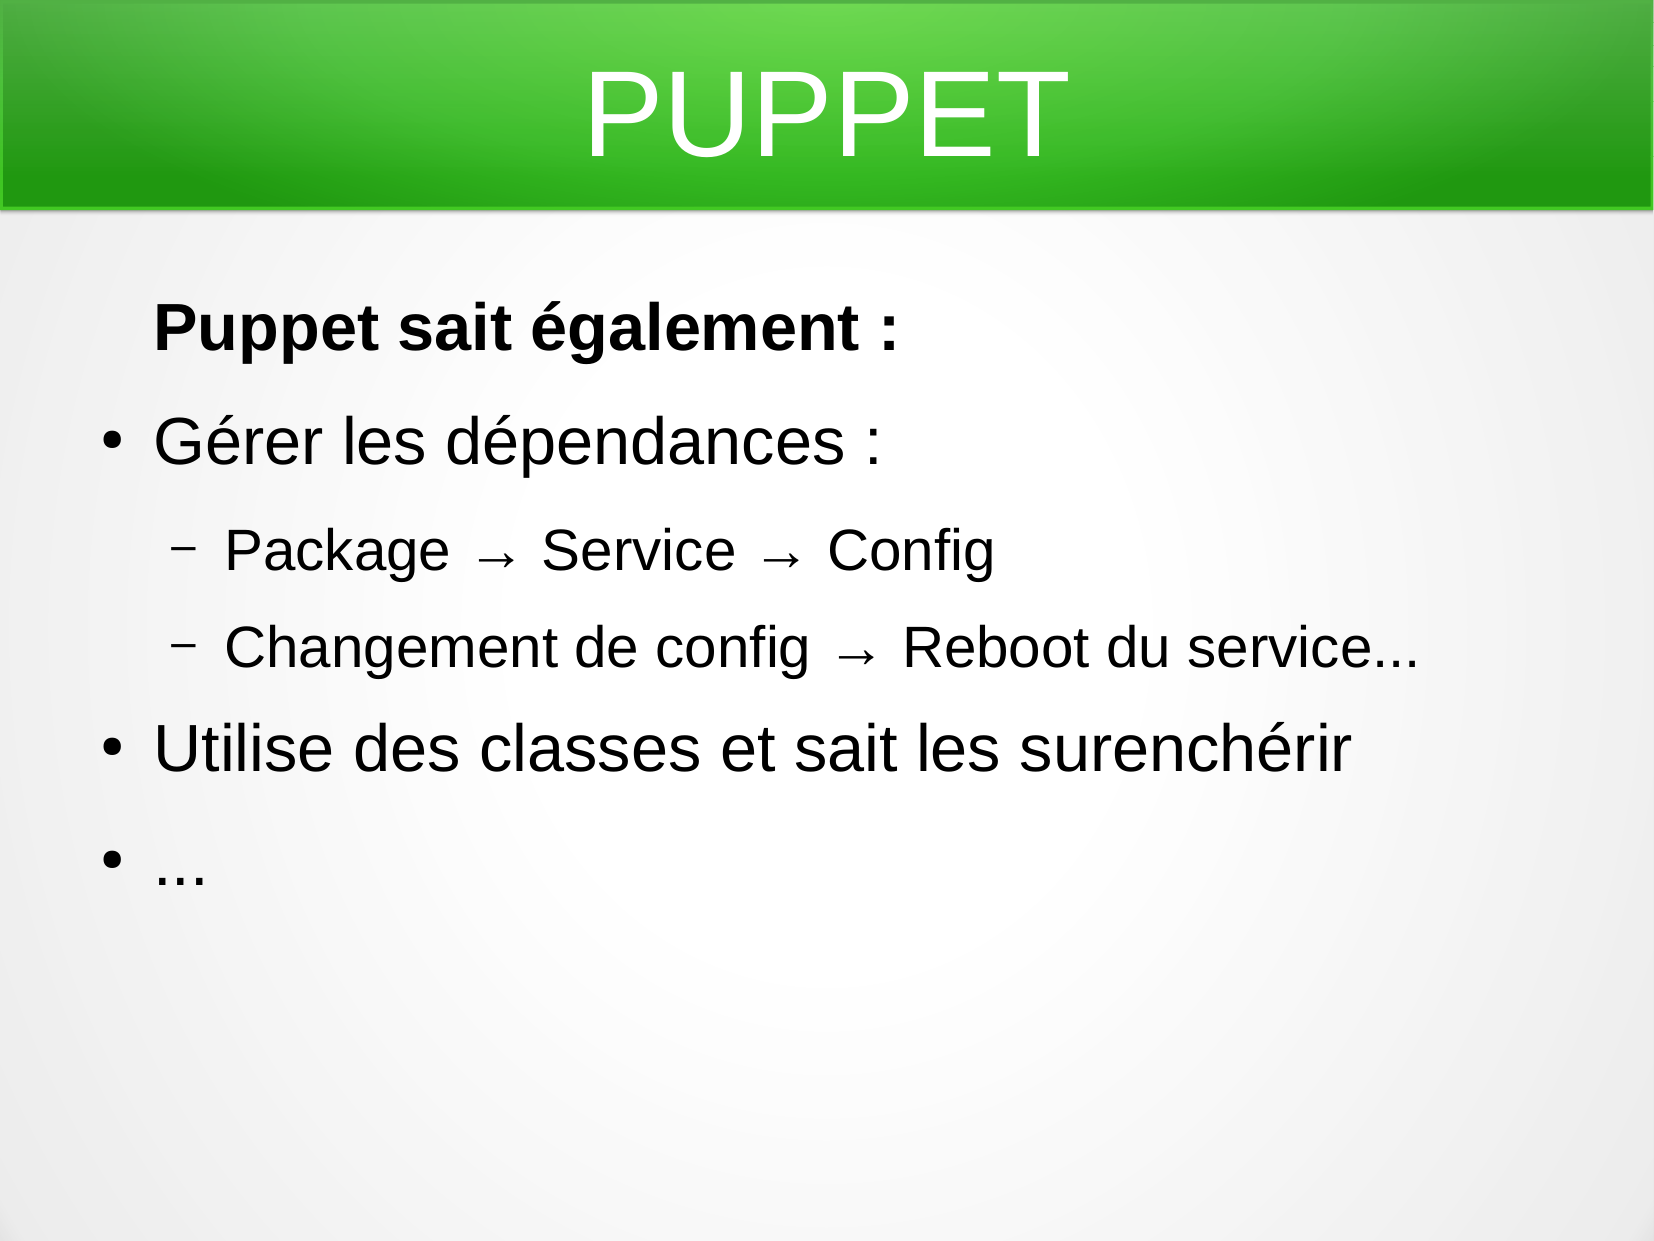

# PUPPET
Puppet sait également :
Gérer les dépendances :
Package → Service → Config
Changement de config → Reboot du service...
Utilise des classes et sait les surenchérir
...